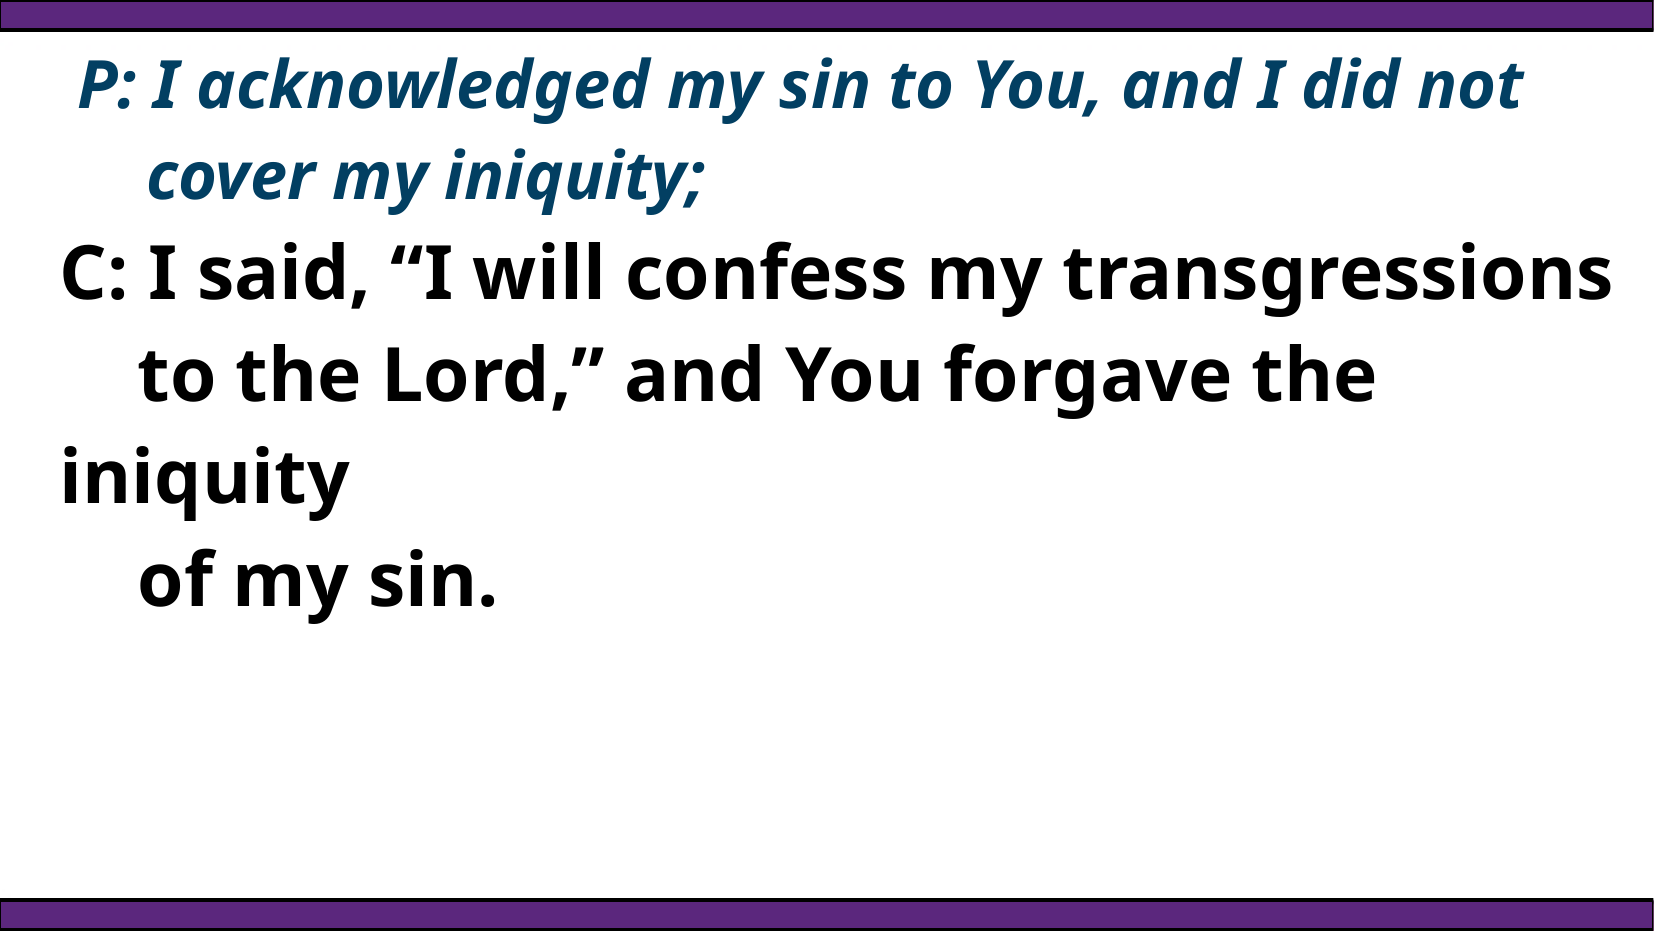

P: I acknowledged my sin to You, and I did not
 cover my iniquity;
C: I said, “I will confess my transgressions
 to the Lord,” and You forgave the iniquity
 of my sin.